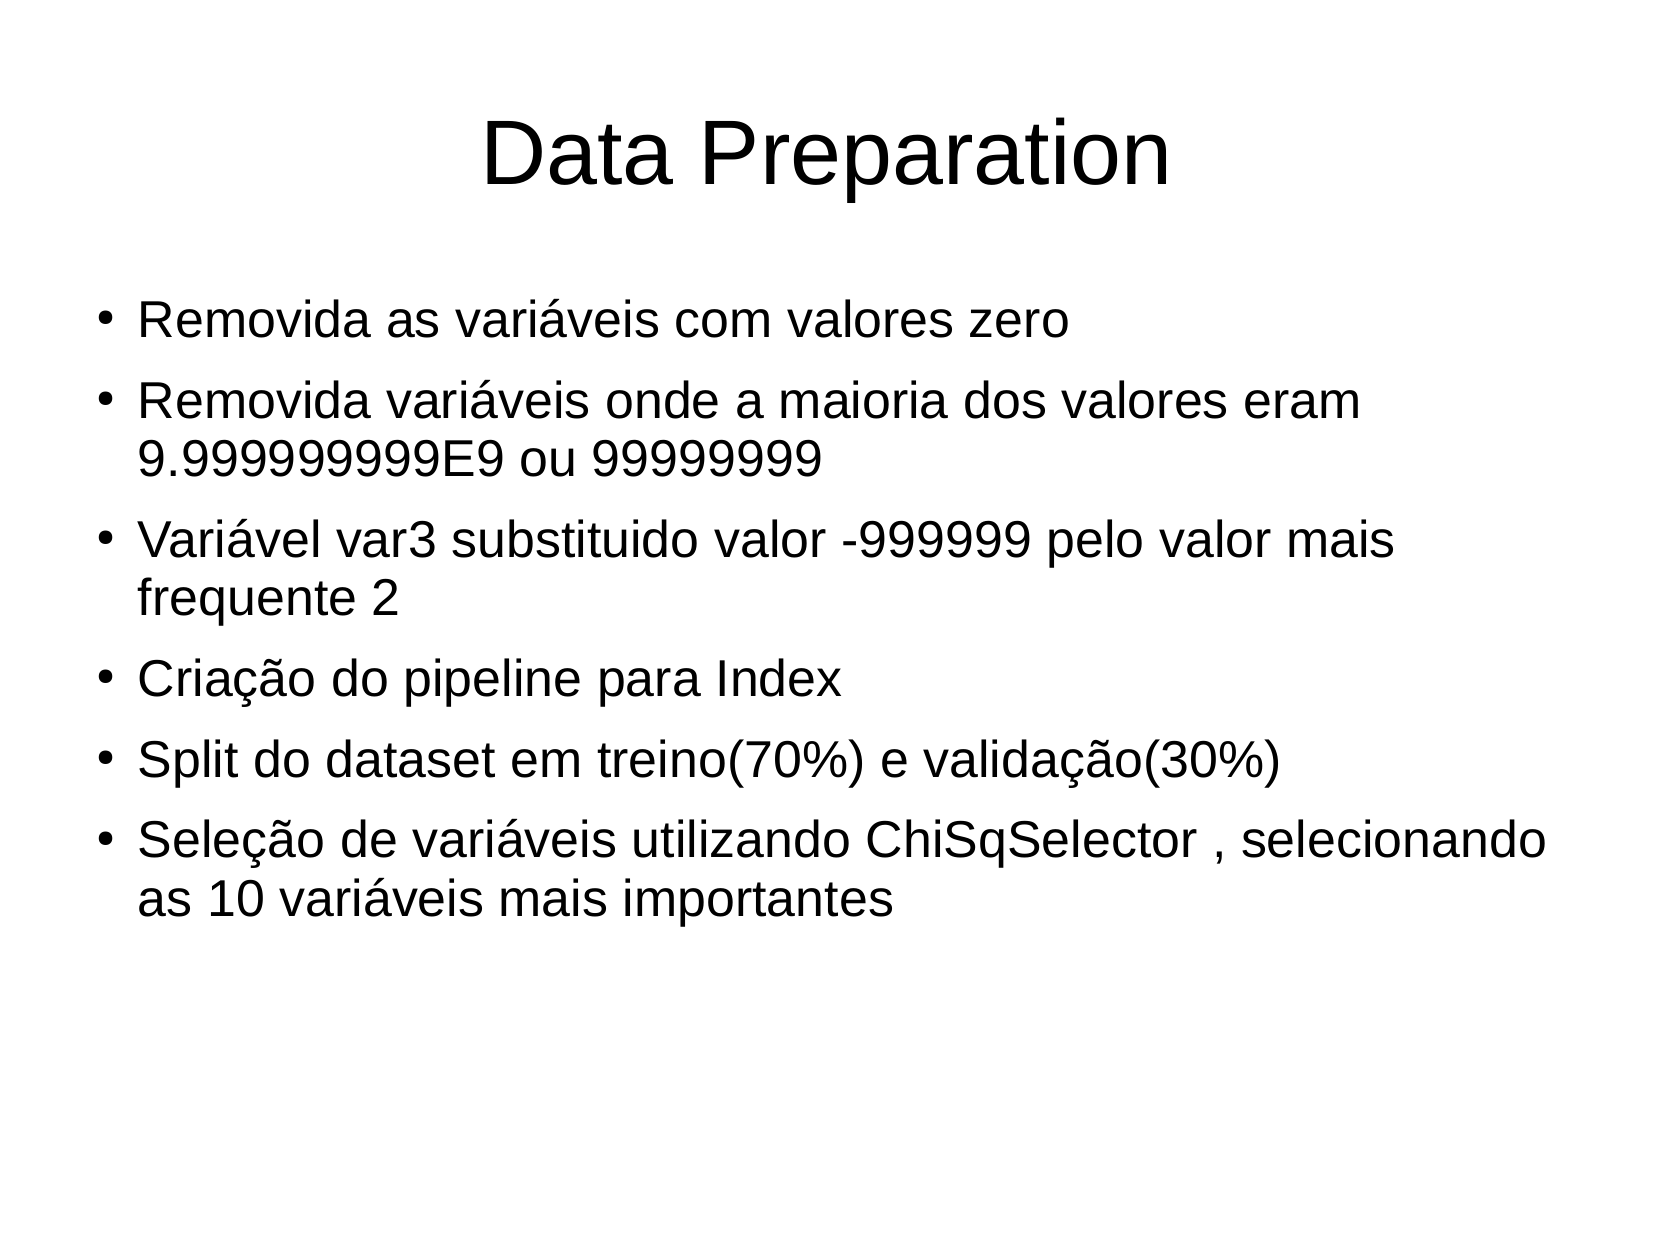

# Data Preparation
Removida as variáveis com valores zero
Removida variáveis onde a maioria dos valores eram 9.999999999E9 ou 99999999
Variável var3 substituido valor -999999 pelo valor mais frequente 2
Criação do pipeline para Index
Split do dataset em treino(70%) e validação(30%)
Seleção de variáveis utilizando ChiSqSelector , selecionando as 10 variáveis mais importantes